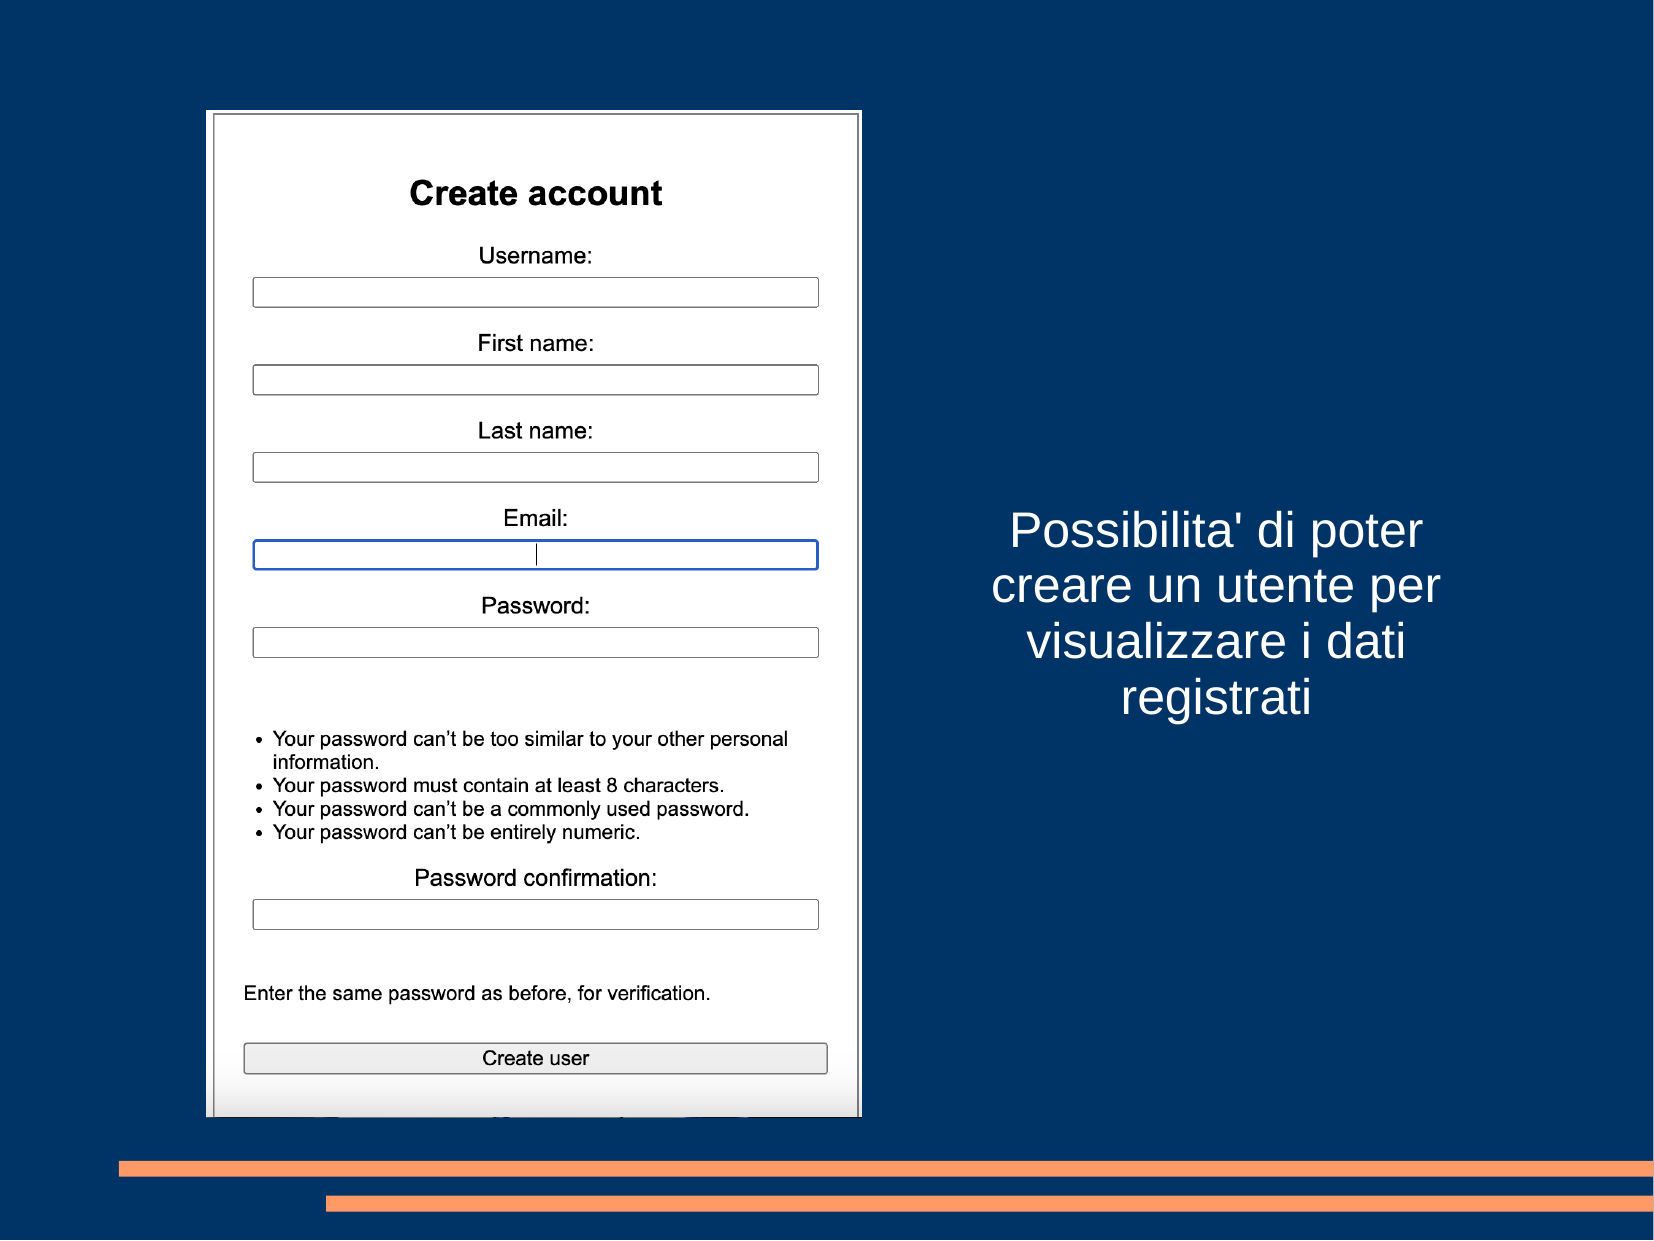

Possibilita' di poter creare un utente per visualizzare i dati registrati